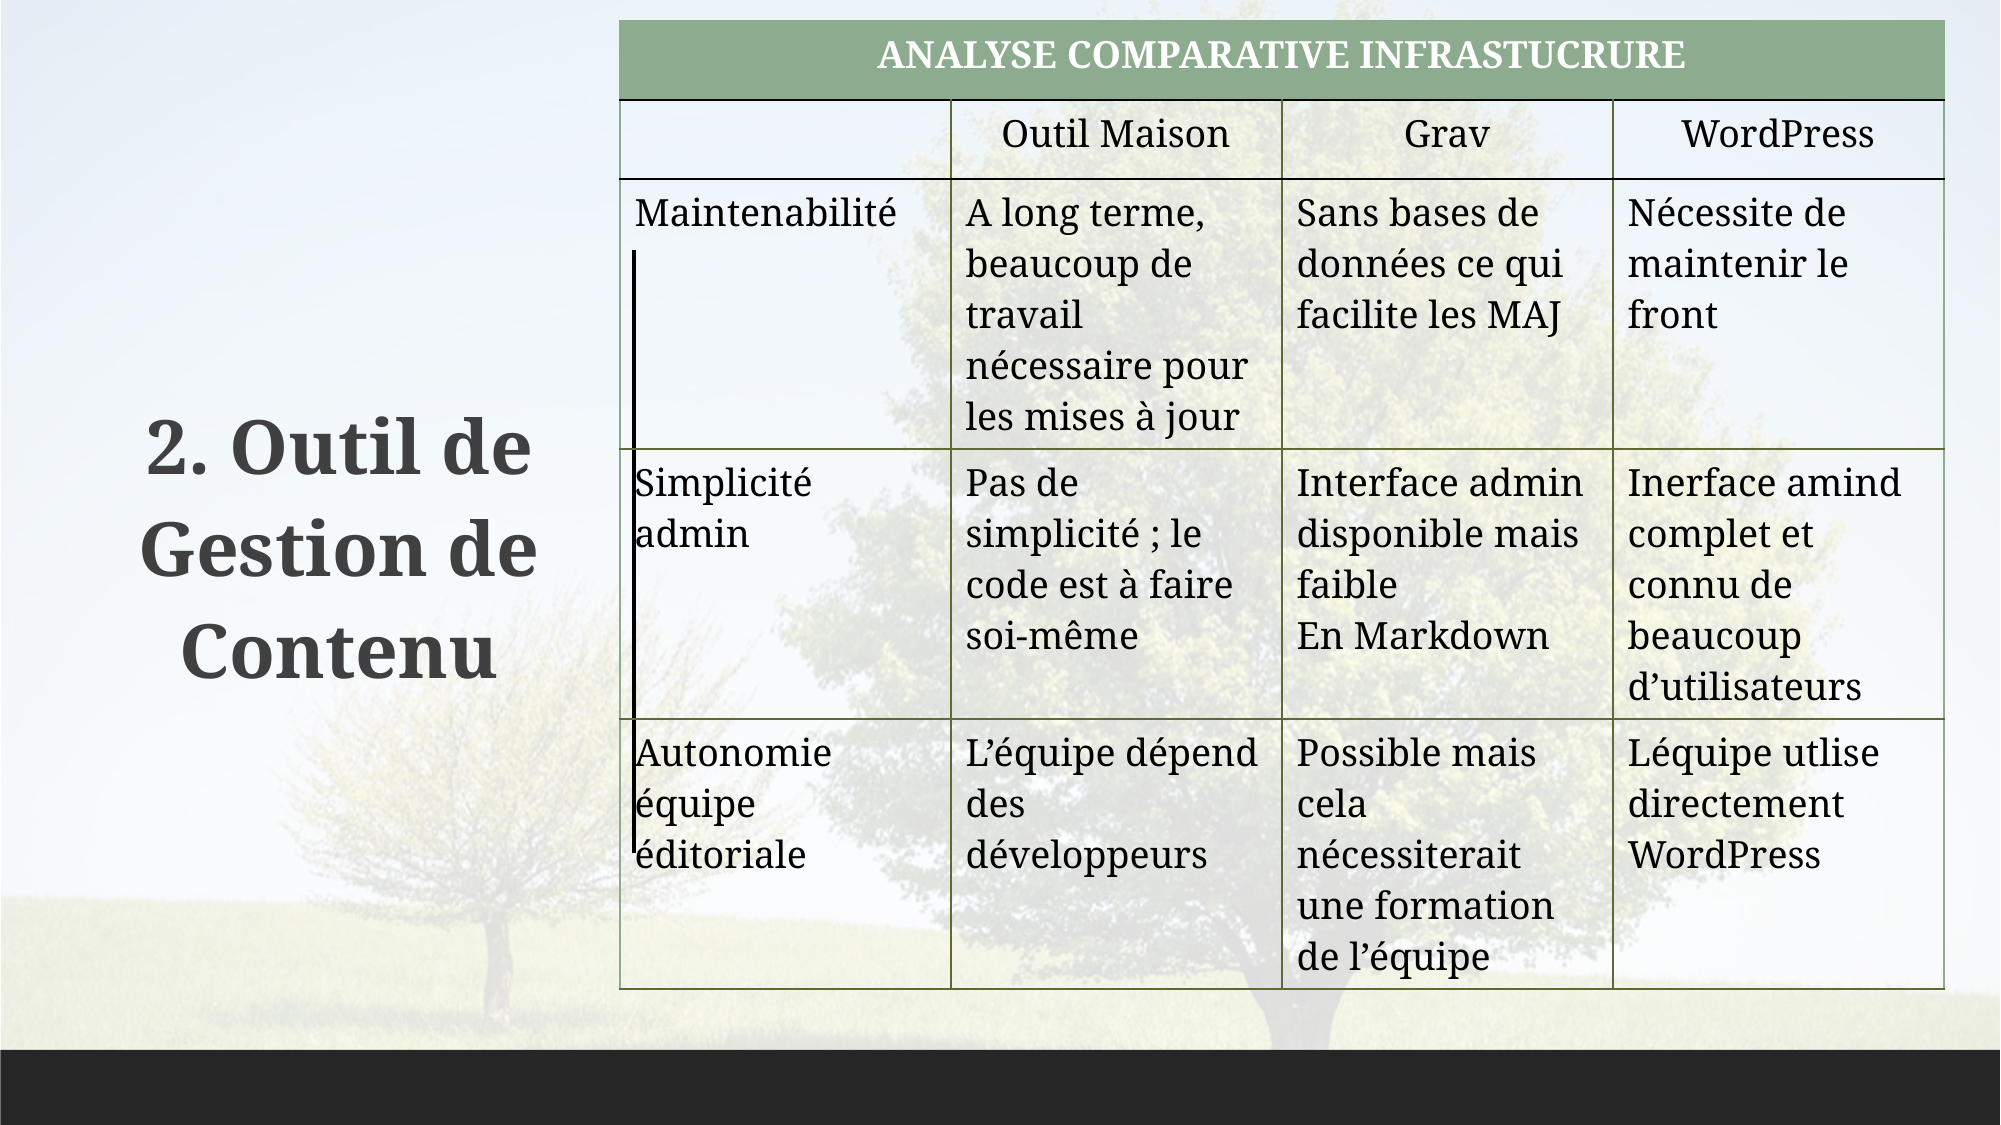

Remplissez sur le tableau
| ANALYSE COMPARATIVE INFRASTUCRURE | | | |
| --- | --- | --- | --- |
| | Outil Maison | Grav | WordPress |
| Maintenabilité | A long terme, beaucoup de travail nécessaire pour les mises à jour | Sans bases de données ce qui facilite les MAJ | Nécessite de maintenir le front |
| Simplicité admin | Pas de simplicité ; le code est à faire soi-même | Interface admin disponible mais faible En Markdown | Inerface amind complet et connu de beaucoup d’utilisateurs |
| Autonomie équipe éditoriale | L’équipe dépend des développeurs | Possible mais cela nécessiterait une formation de l’équipe | Léquipe utlise directement WordPress |
# 2. Outil de Gestion de Contenu